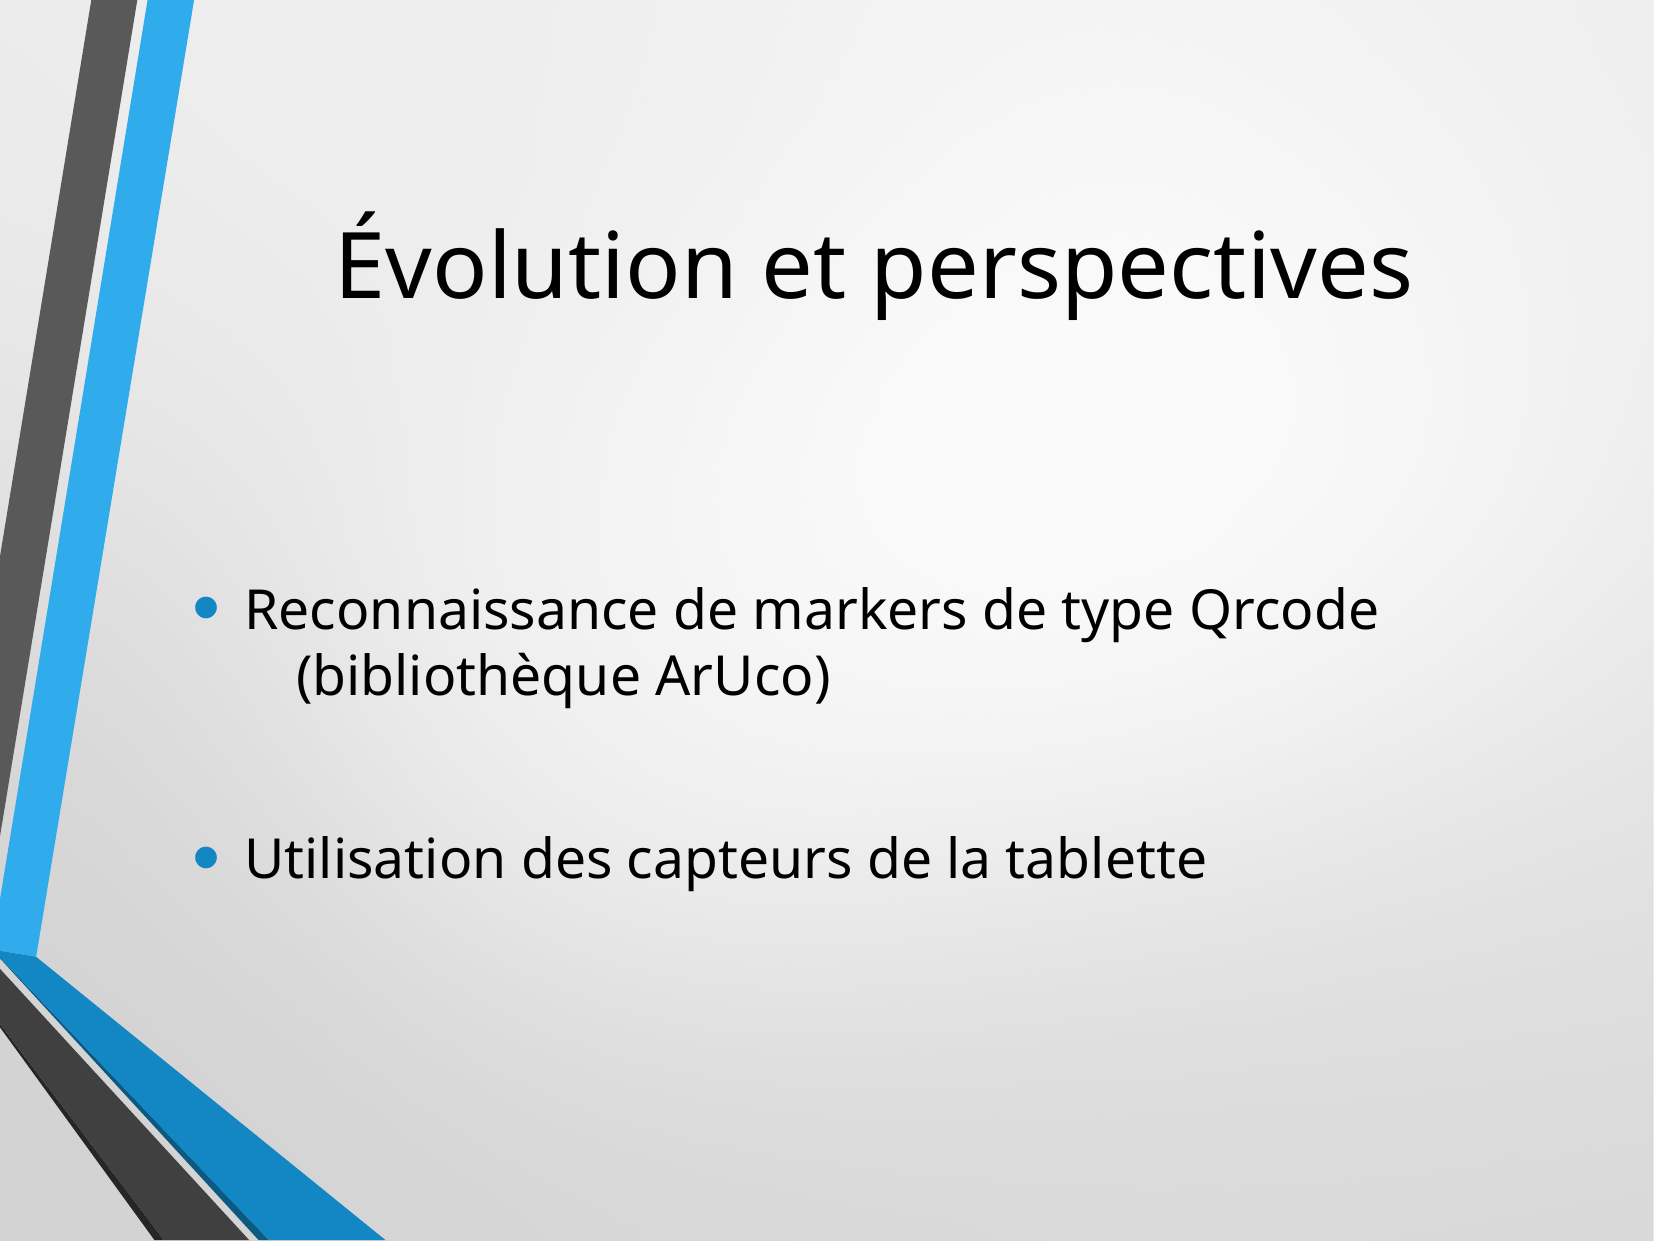

# Évolution et perspectives
Reconnaissance de markers de type Qrcode (bibliothèque ArUco)
Utilisation des capteurs de la tablette